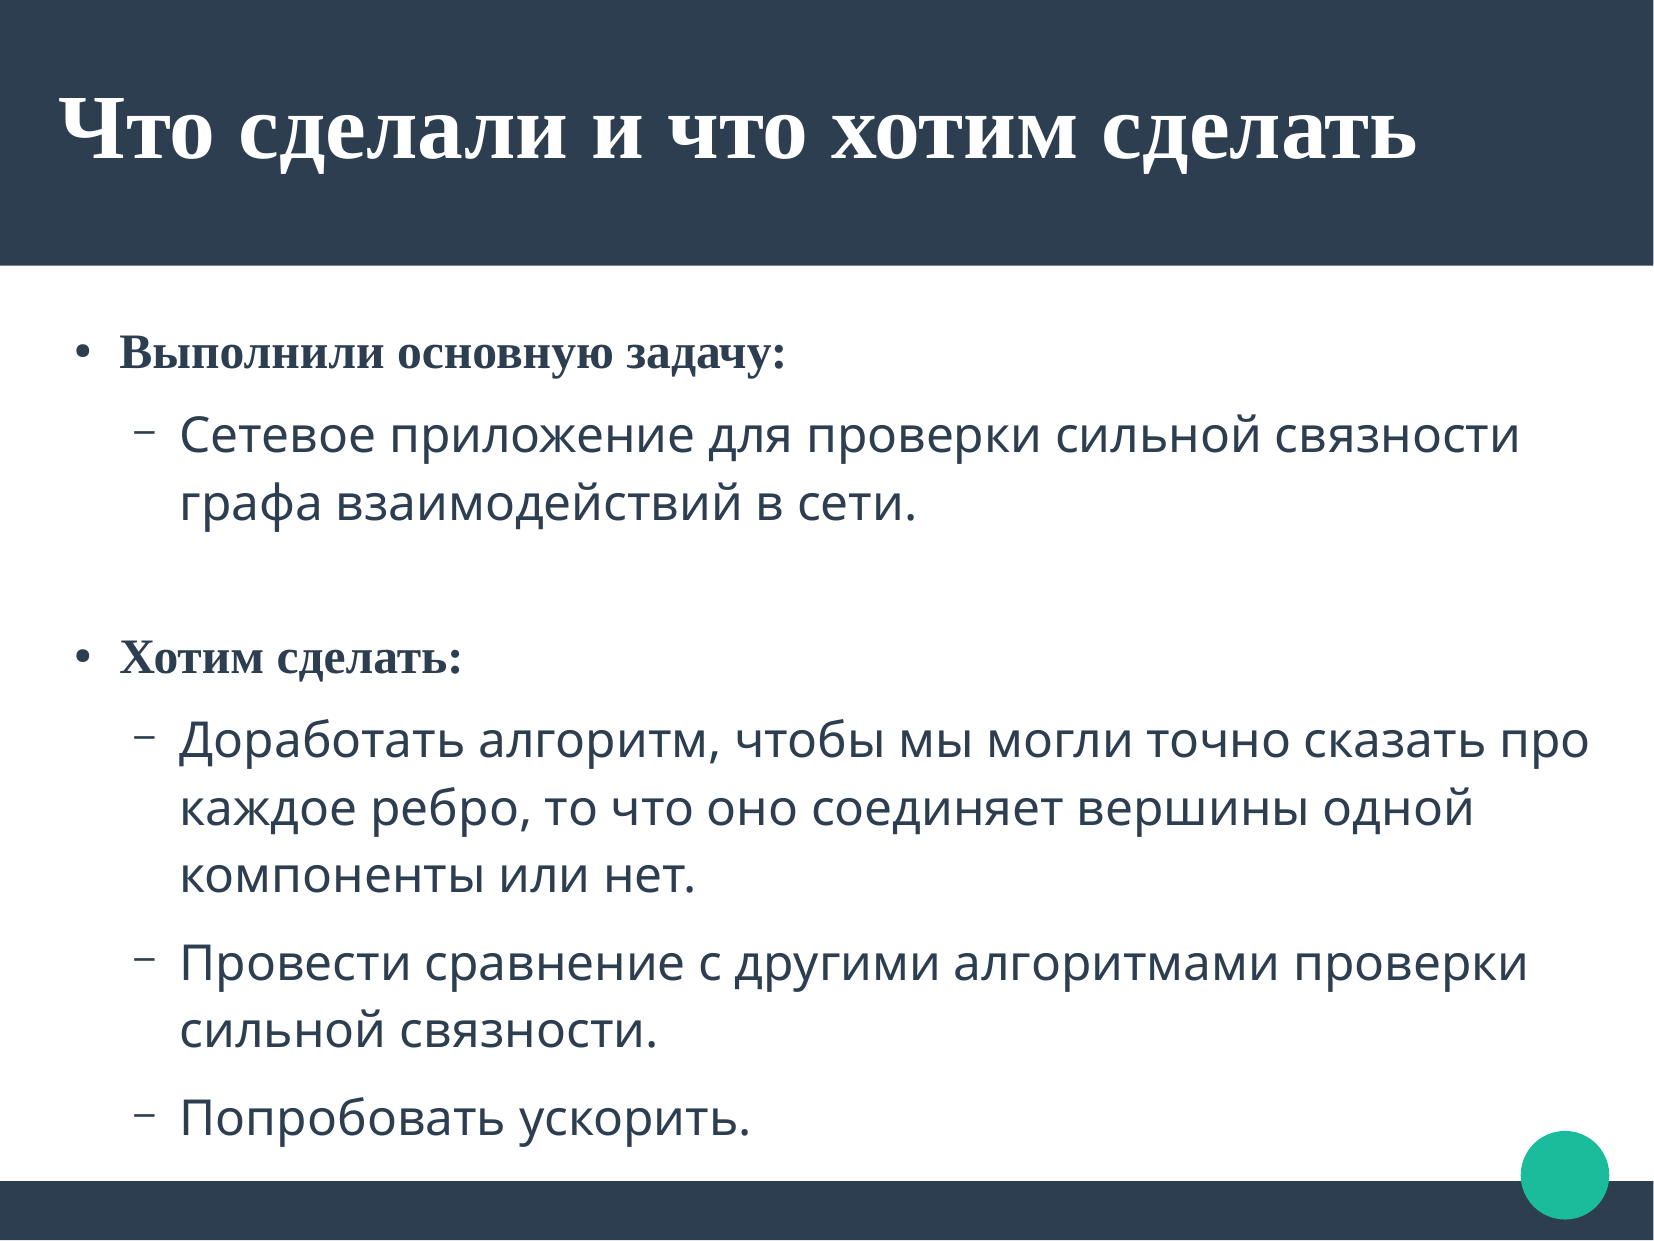

# Что сделали и что хотим сделать
Выполнили основную задачу:
Сетевое приложение для проверки сильной связности графа взаимодействий в сети.
Хотим сделать:
Доработать алгоритм, чтобы мы могли точно сказать про каждое ребро, то что оно соединяет вершины одной компоненты или нет.
Провести сравнение с другими алгоритмами проверки сильной связности.
Попробовать ускорить.